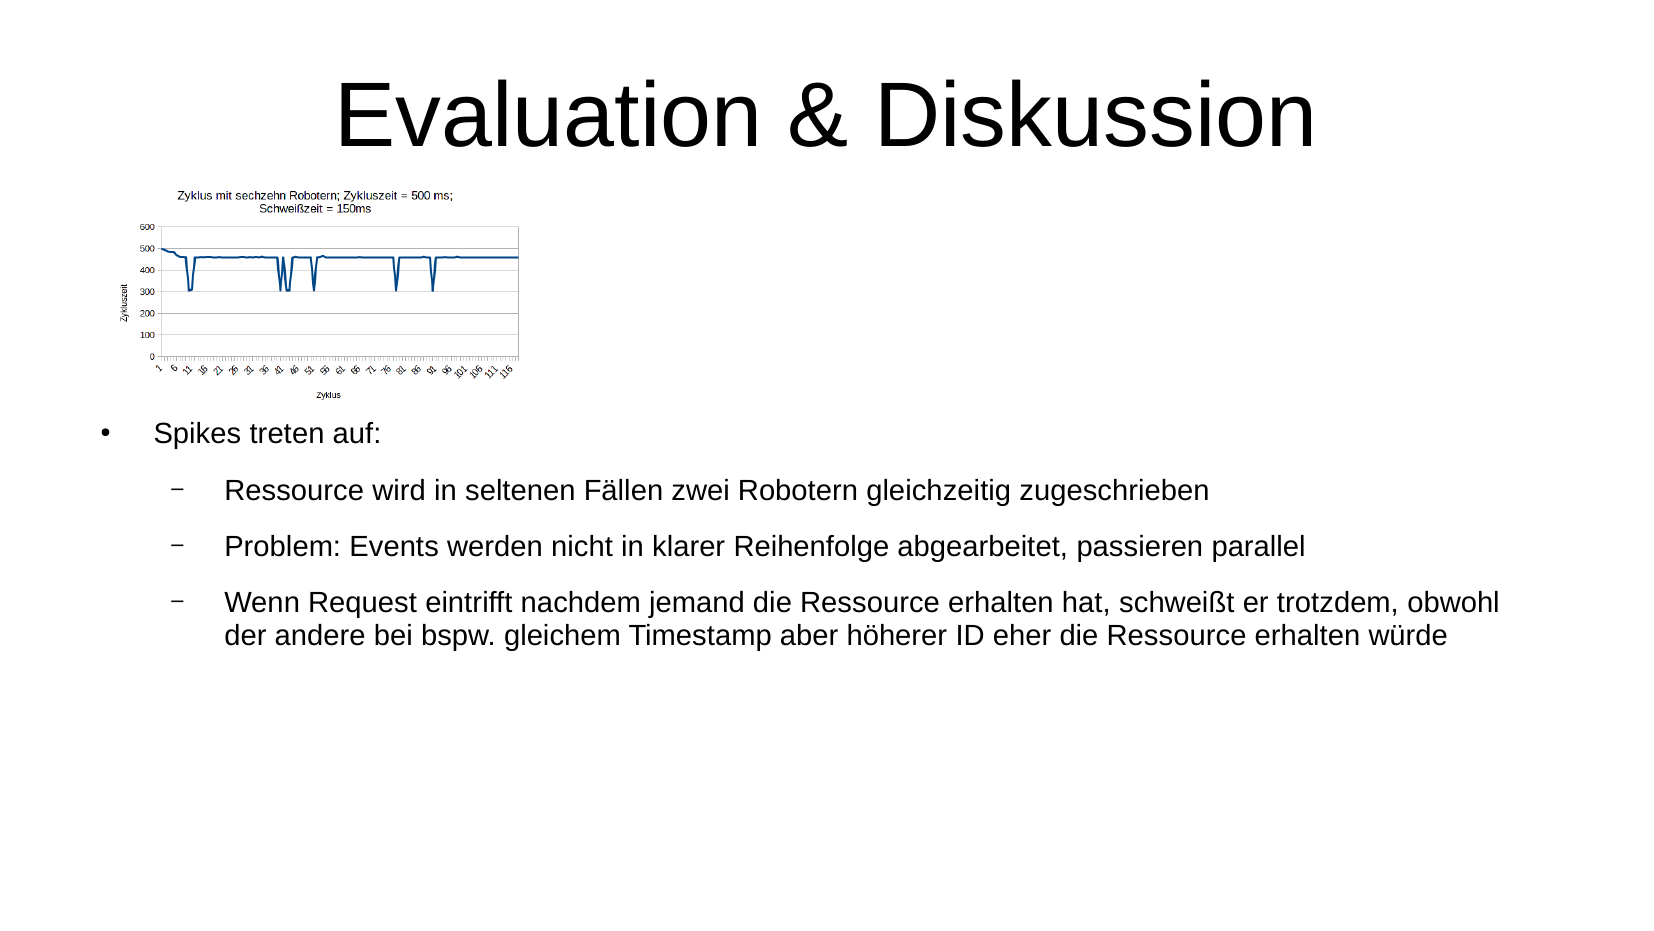

# Evaluation & Diskussion
Spikes treten auf:
Ressource wird in seltenen Fällen zwei Robotern gleichzeitig zugeschrieben
Problem: Events werden nicht in klarer Reihenfolge abgearbeitet, passieren parallel
Wenn Request eintrifft nachdem jemand die Ressource erhalten hat, schweißt er trotzdem, obwohl
der andere bei bspw. gleichem Timestamp aber höherer ID eher die Ressource erhalten würde